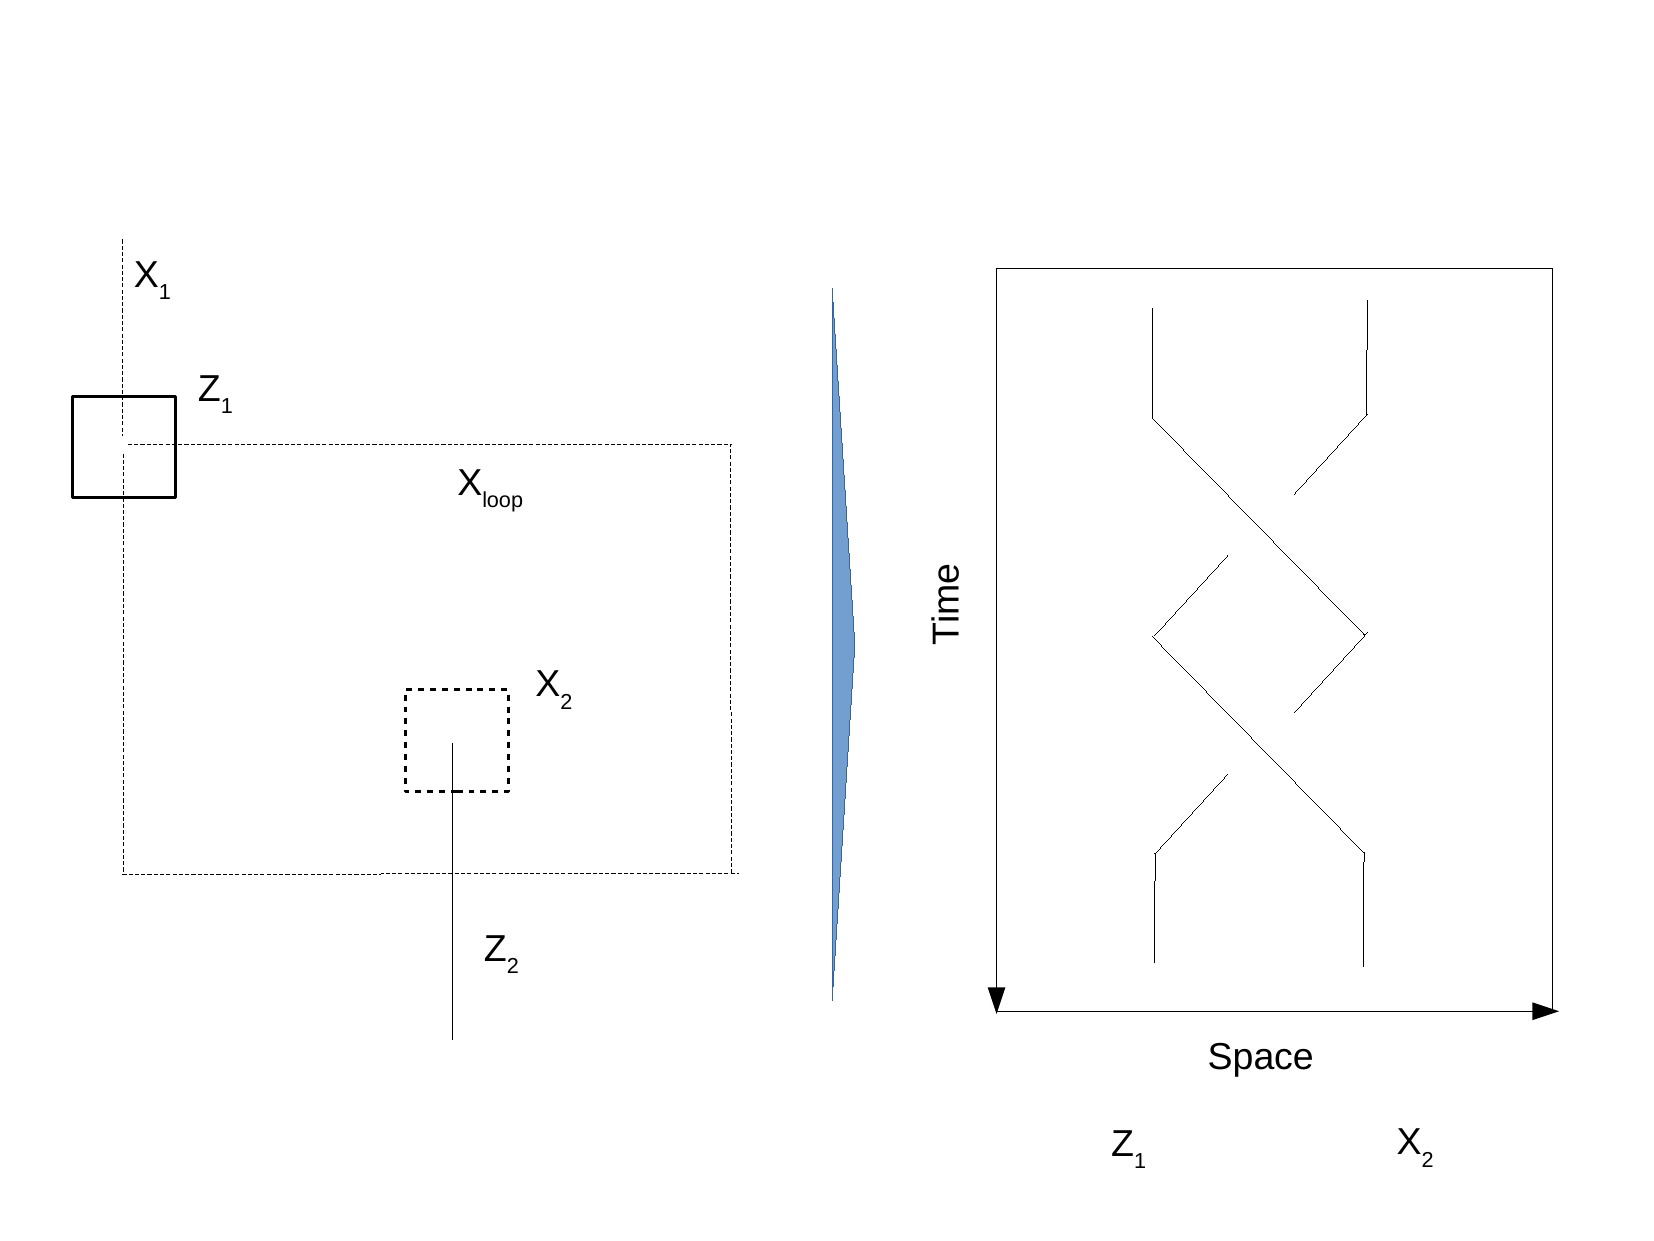

X1
Z1
Xloop
Time
X2
Z2
Space
X2
Z1